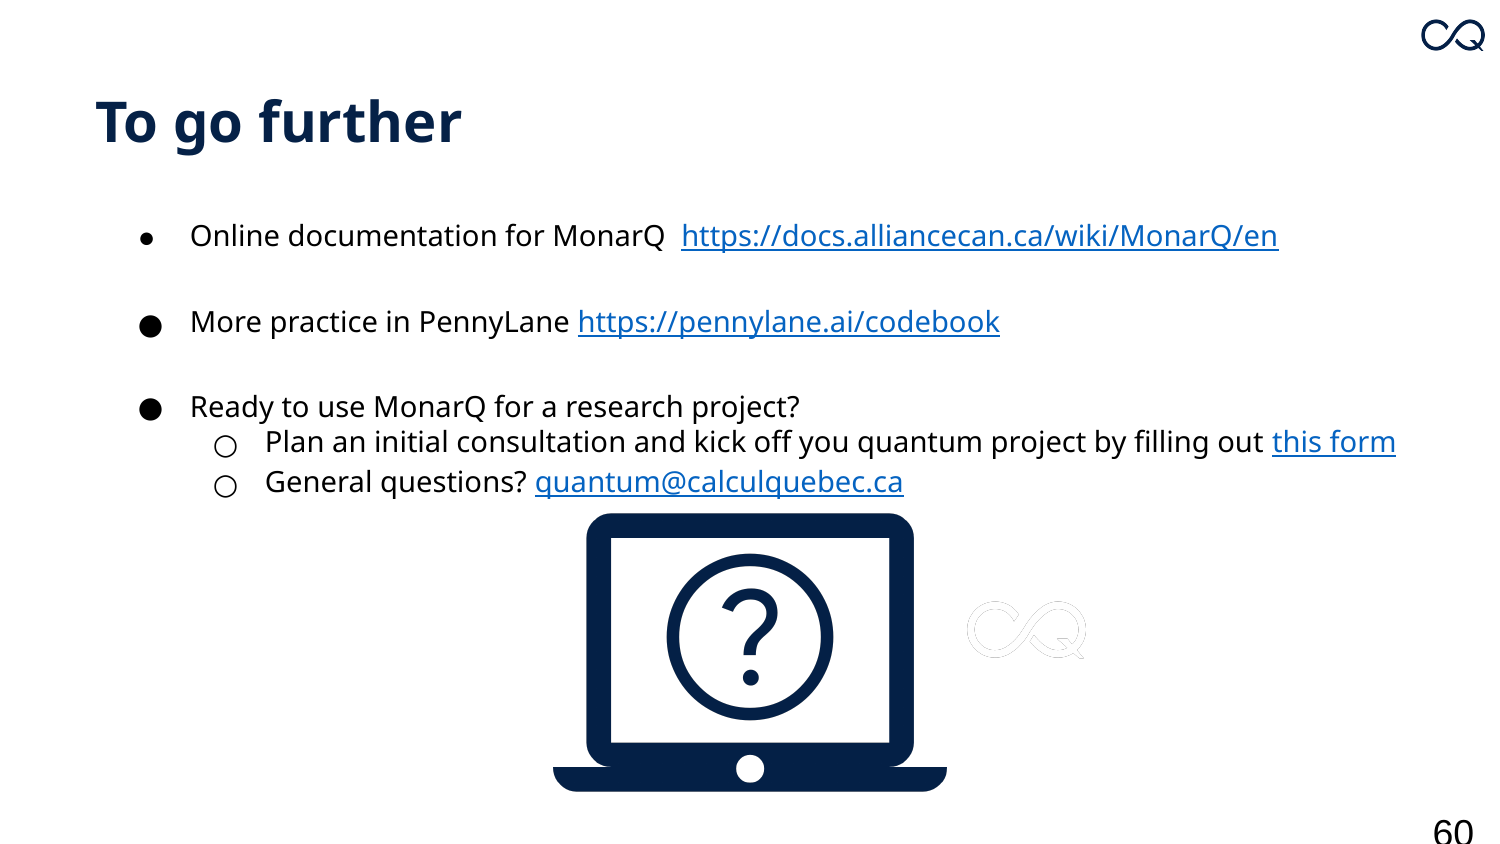

# To go further
Online documentation for MonarQ https://docs.alliancecan.ca/wiki/MonarQ/en
More practice in PennyLane https://pennylane.ai/codebook
Ready to use MonarQ for a research project?
Plan an initial consultation and kick off you quantum project by filling out this form
General questions? quantum@calculquebec.ca